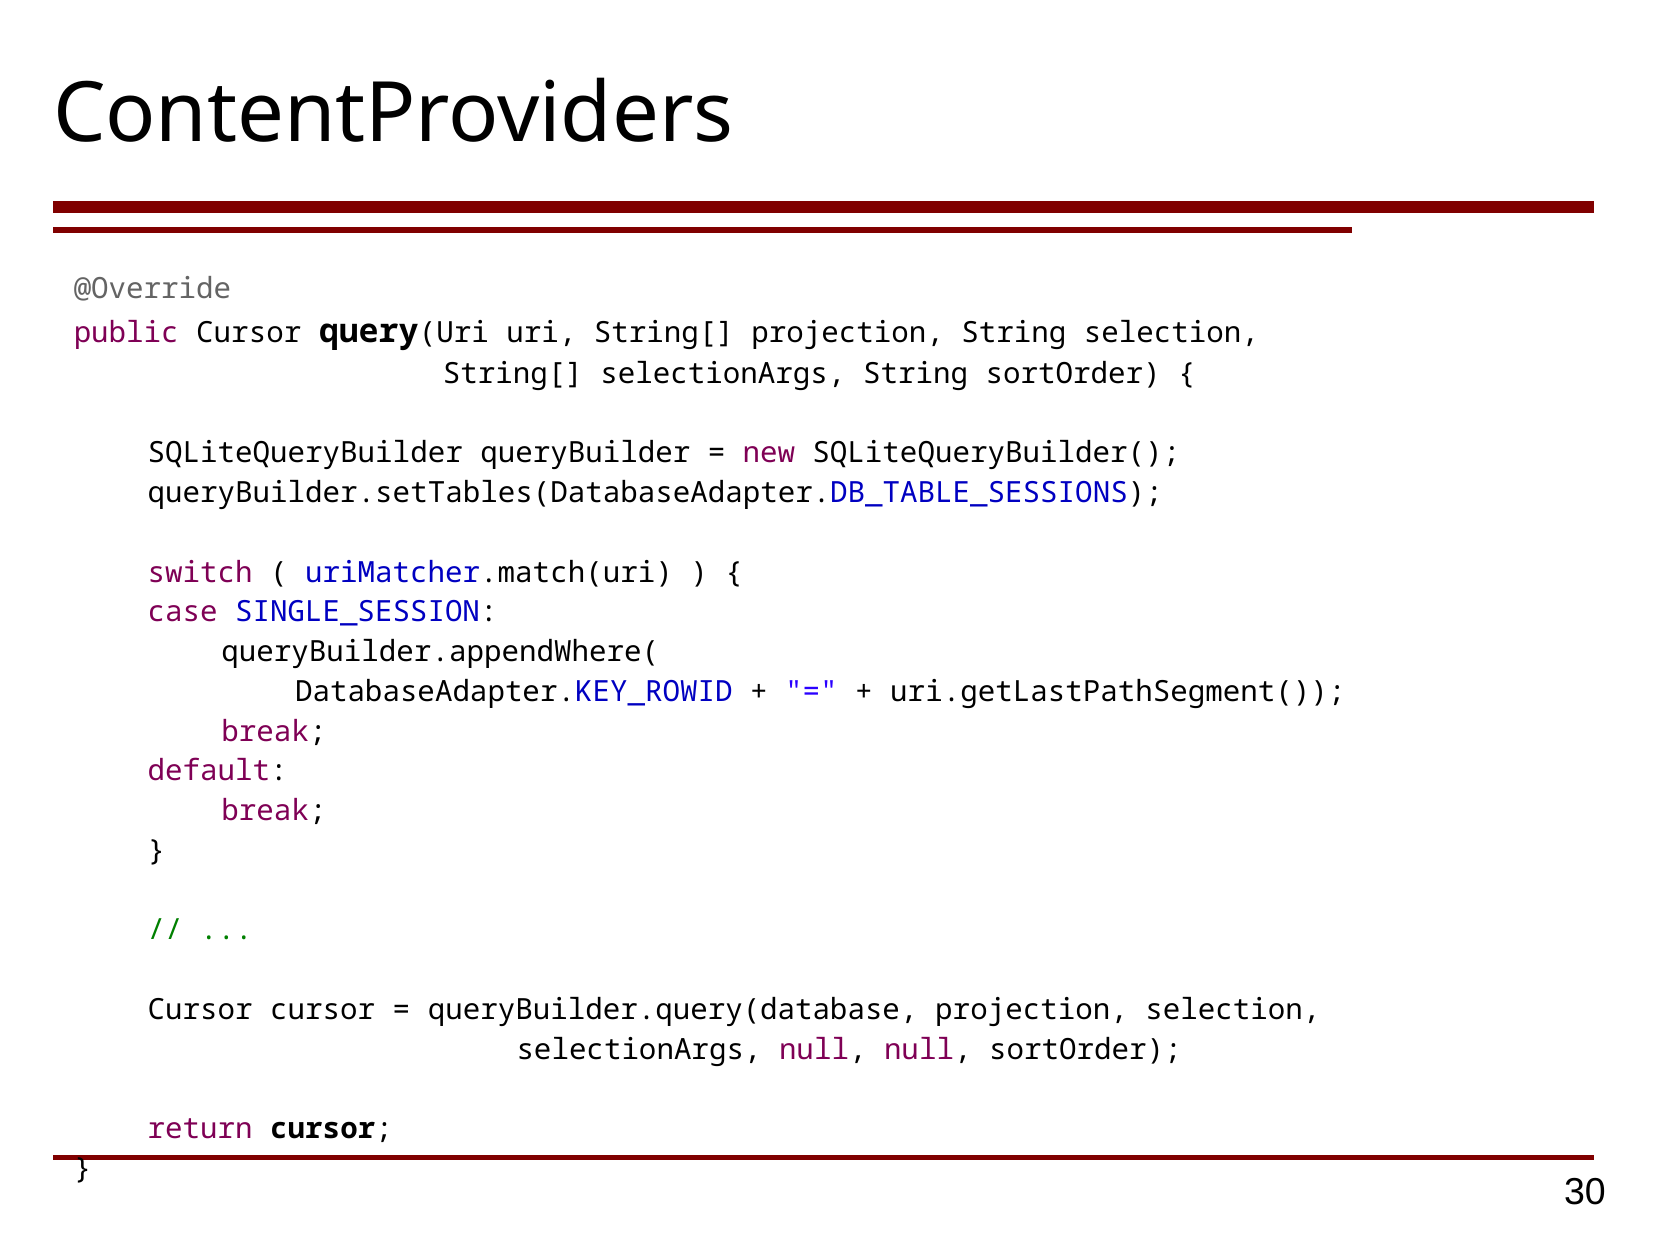

# ContentProviders
@Override
public Cursor query(Uri uri, String[] projection, String selection,
					String[] selectionArgs, String sortOrder) {
	SQLiteQueryBuilder queryBuilder = new SQLiteQueryBuilder();
	queryBuilder.setTables(DatabaseAdapter.DB_TABLE_SESSIONS);
	switch ( uriMatcher.match(uri) ) {
	case SINGLE_SESSION:
		queryBuilder.appendWhere(
			DatabaseAdapter.KEY_ROWID + "=" + uri.getLastPathSegment());
		break;
	default:
		break;
	}
	// ...
	Cursor cursor = queryBuilder.query(database, projection, selection,
						selectionArgs, null, null, sortOrder);
	return cursor;
}